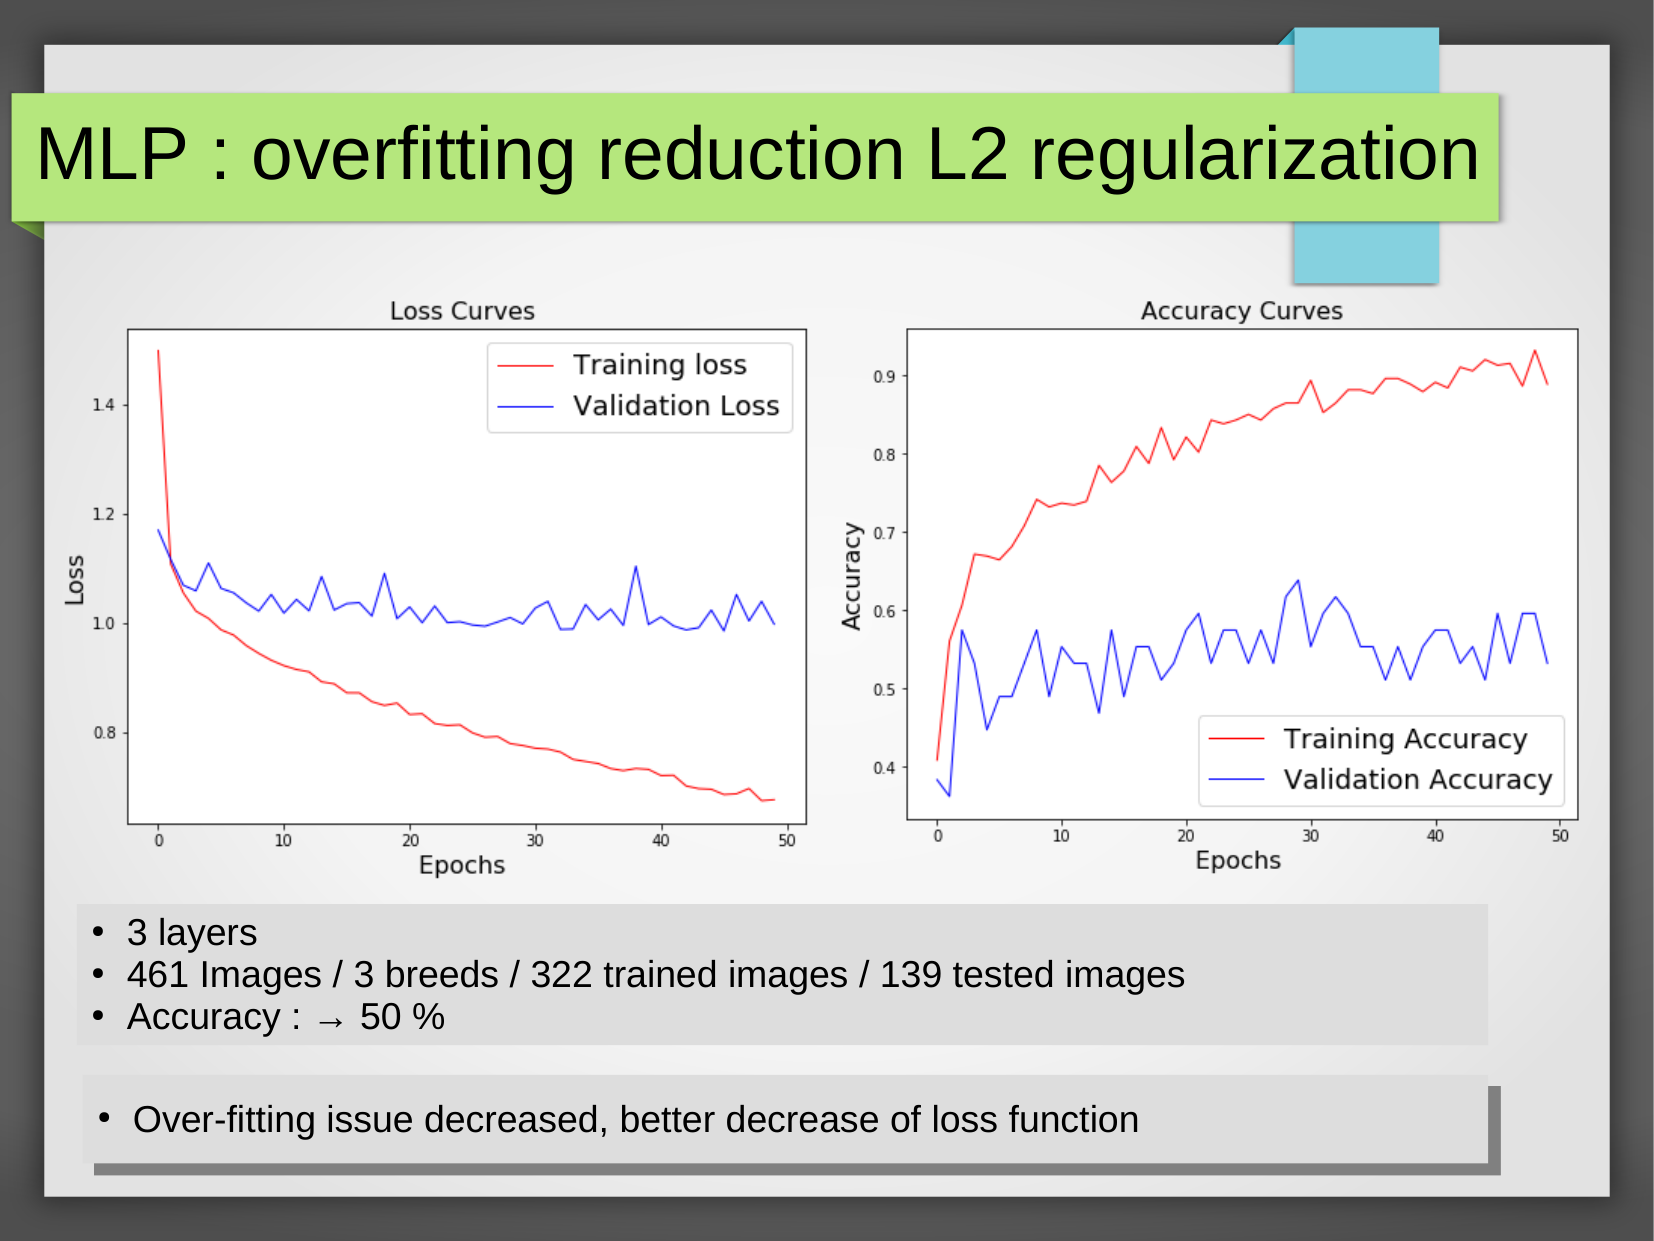

# MLP : overfitting reduction L2 regularization
3 layers
461 Images / 3 breeds / 322 trained images / 139 tested images
Accuracy : → 50 %
Over-fitting issue decreased, better decrease of loss function